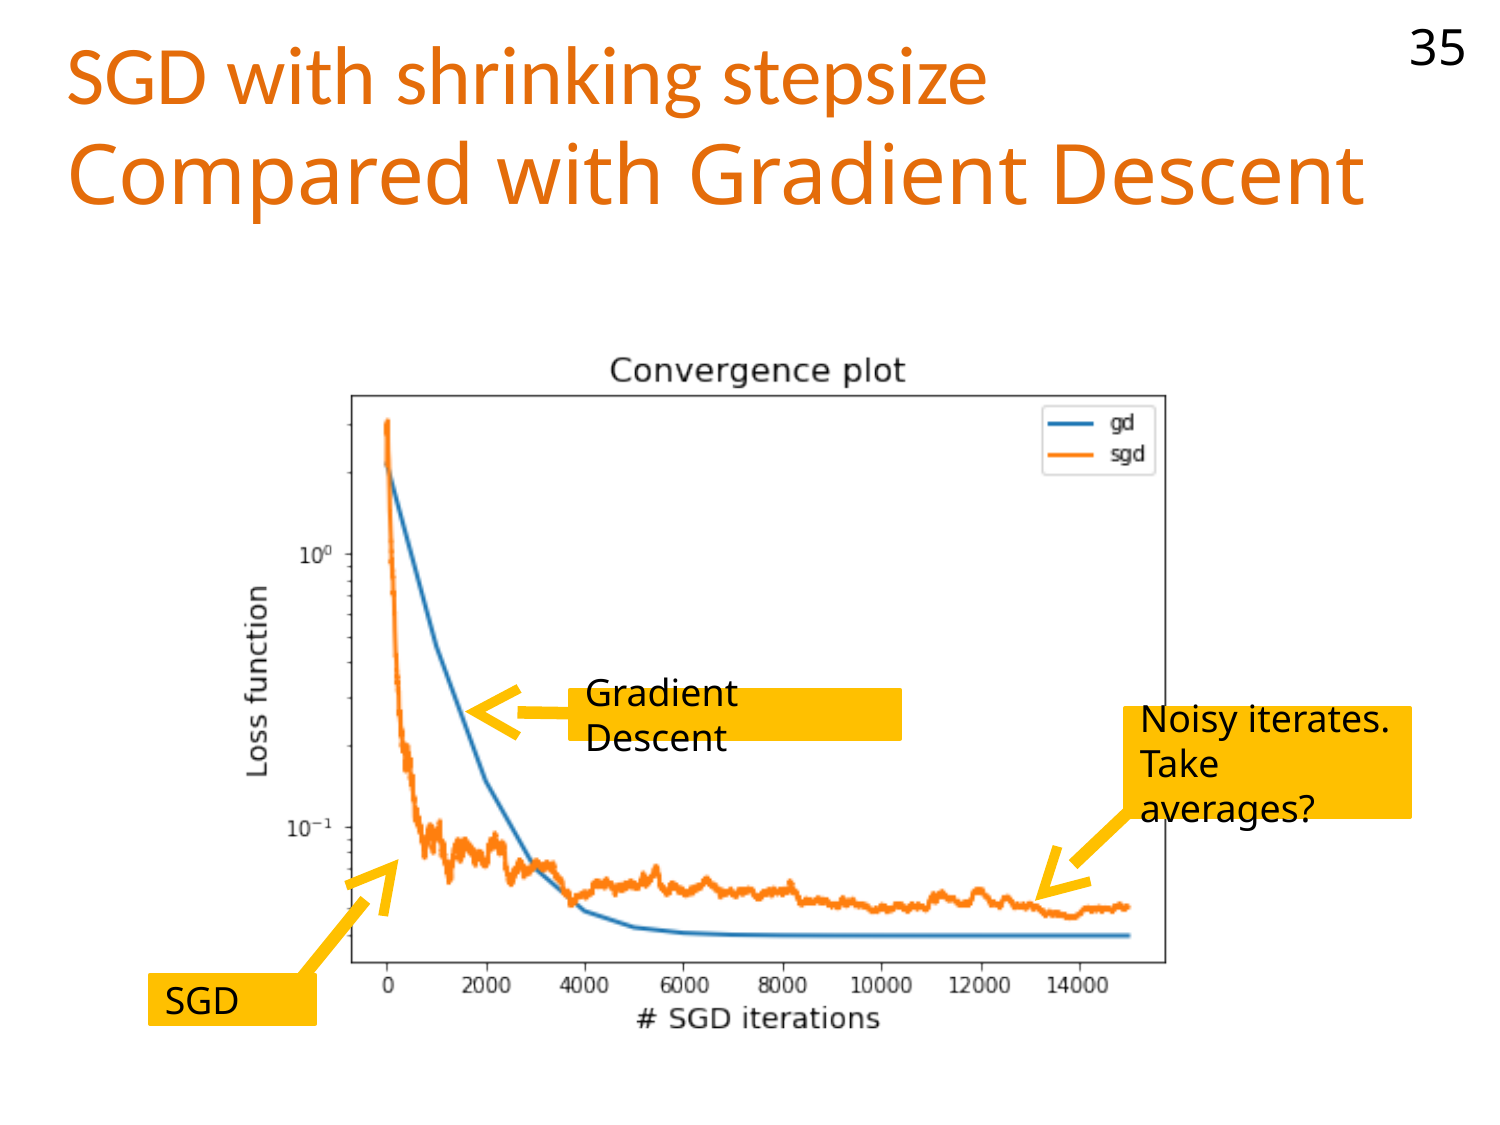

SGD with shrinking stepsize
Compared with Gradient Descent
Gradient Descent
Noisy iterates. Take averages?
SGD